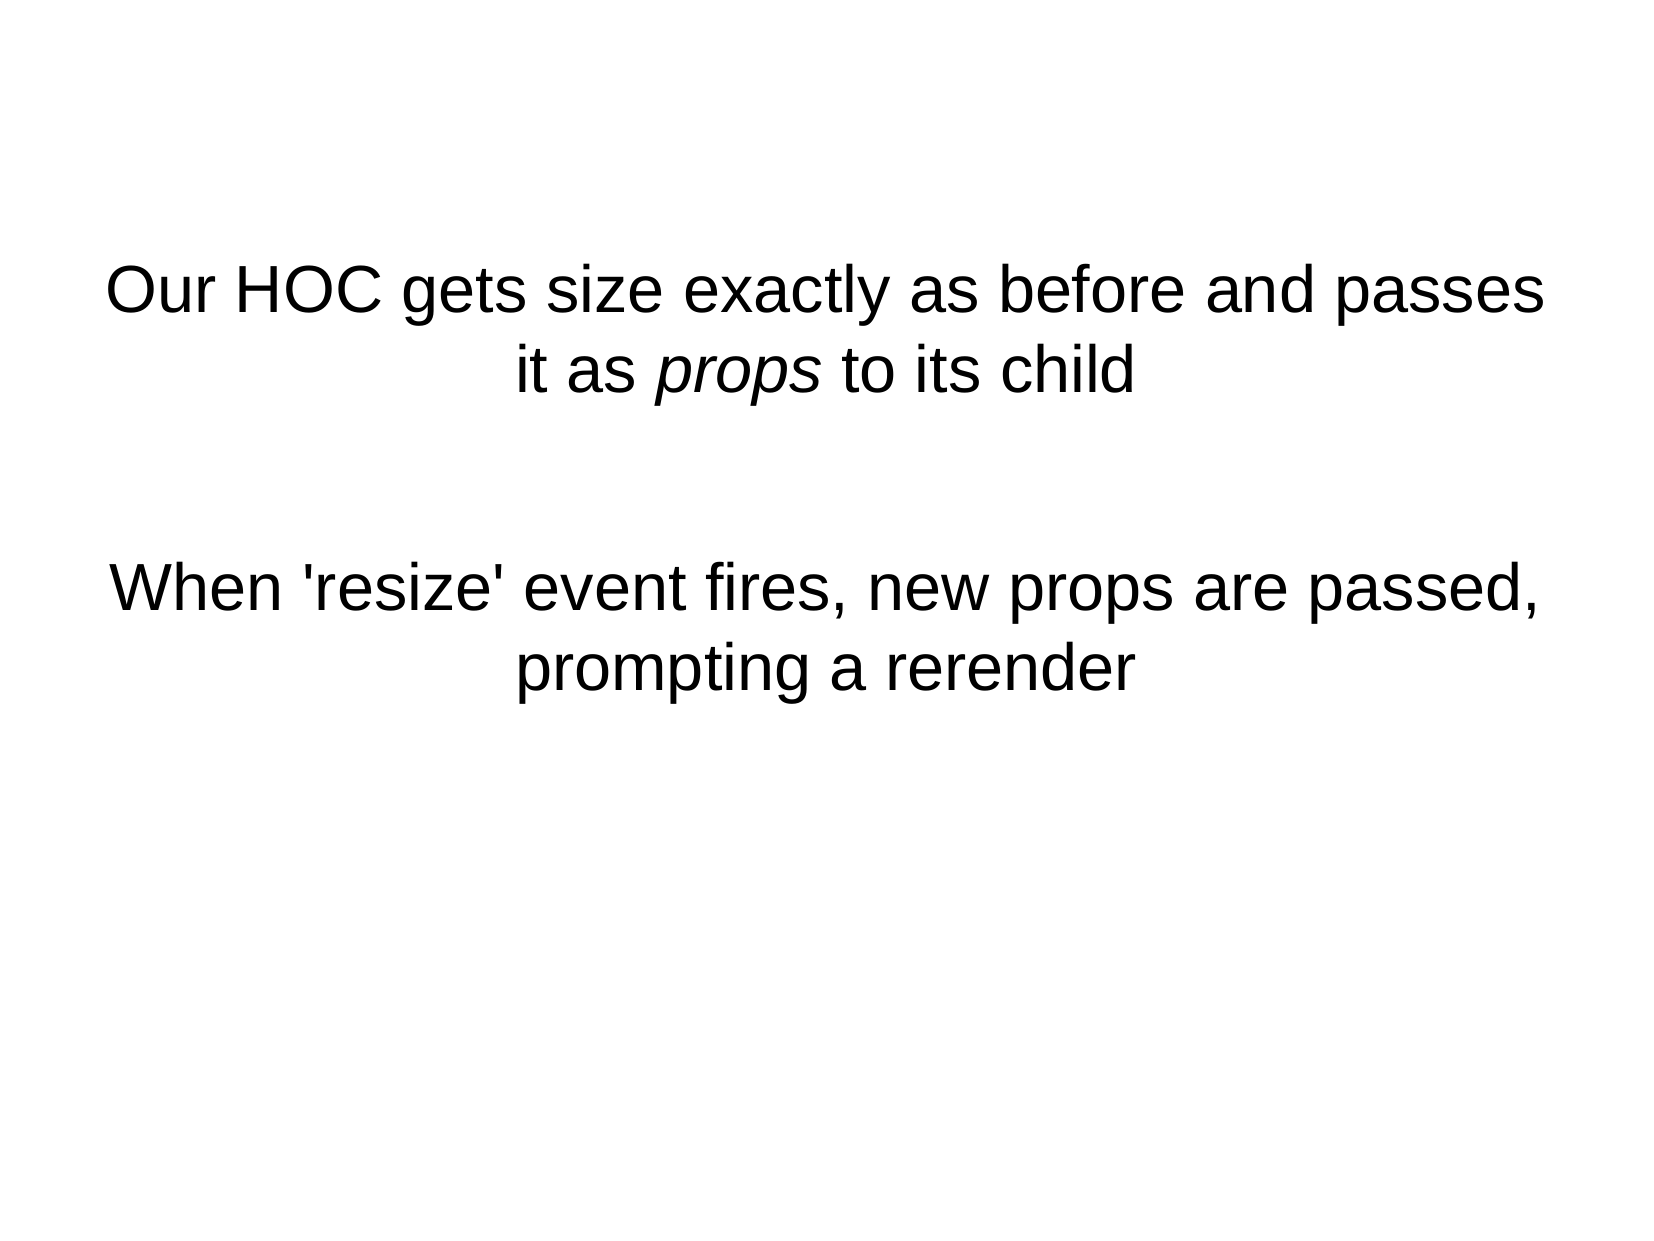

# Our HOC gets size exactly as before and passes it as props to its child
When 'resize' event fires, new props are passed, prompting a rerender